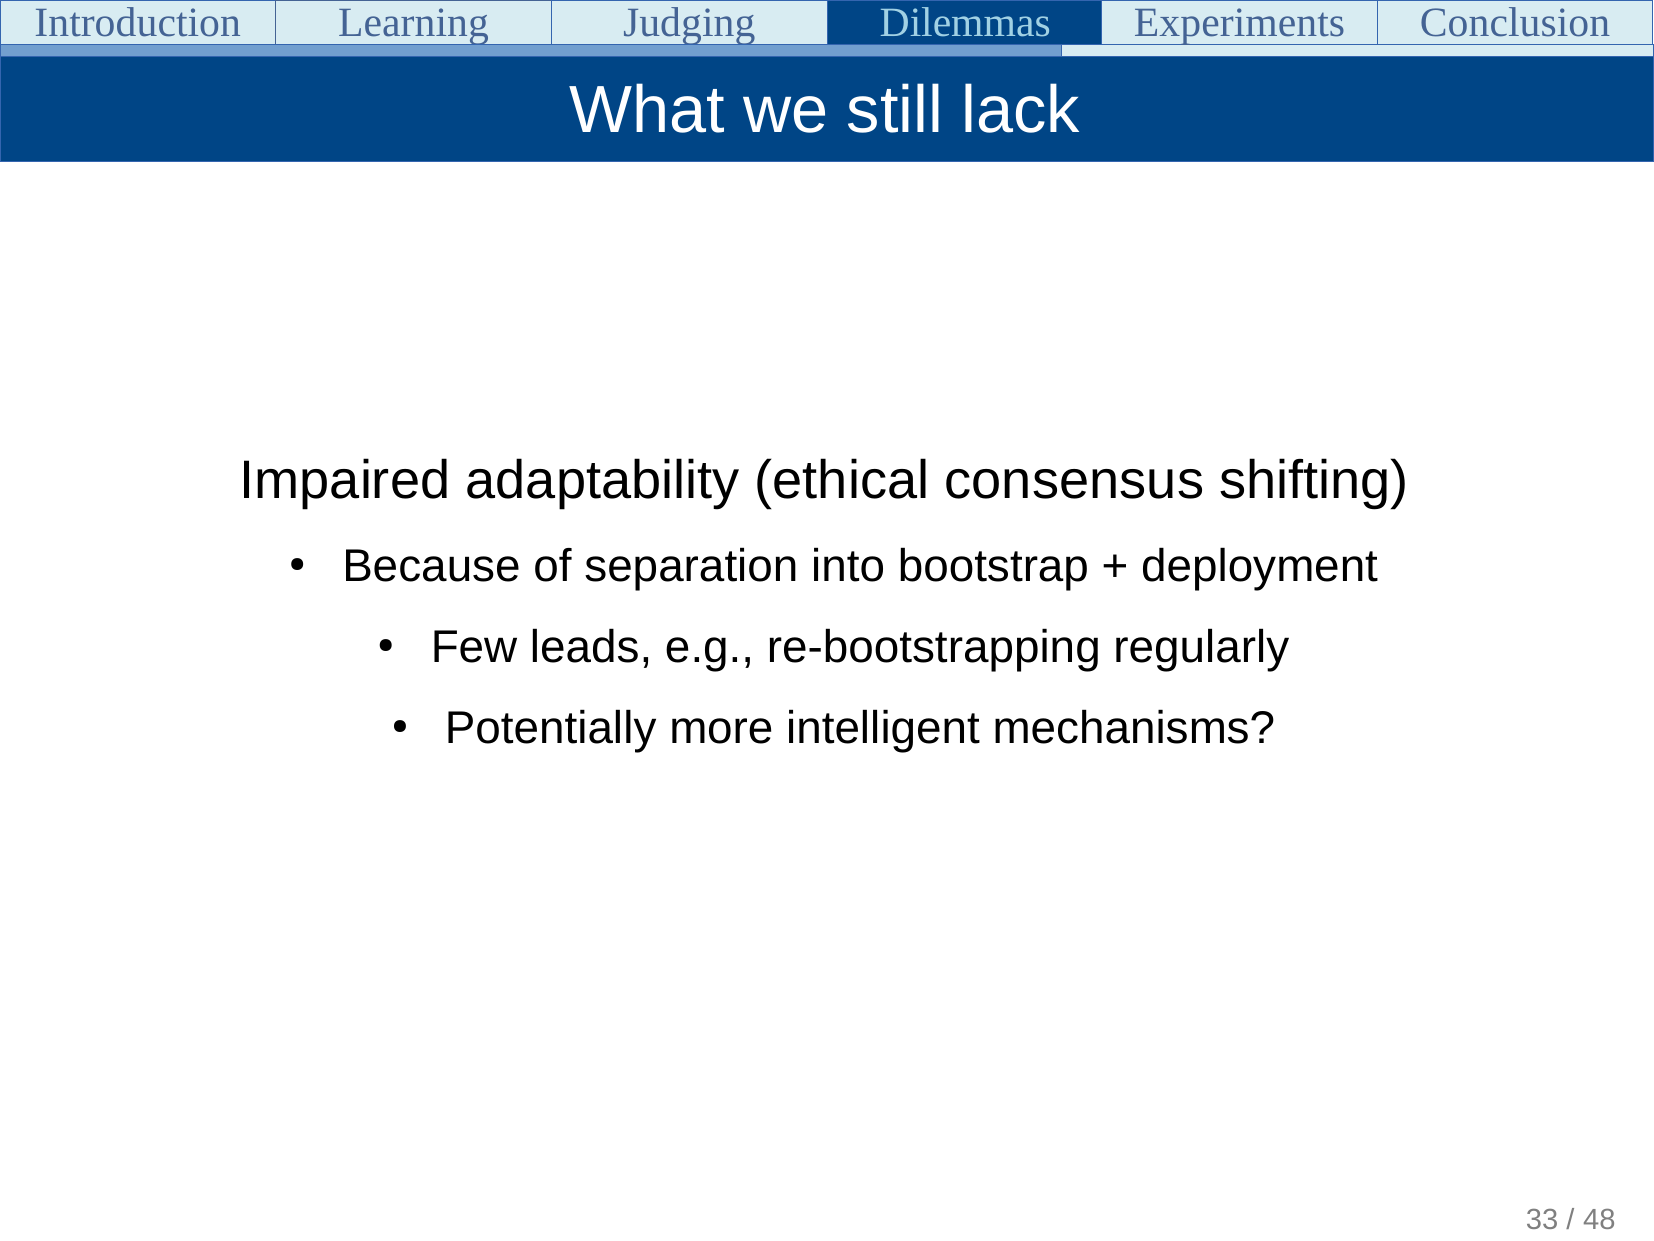

# What we still lack
Impaired adaptability (ethical consensus shifting)
Because of separation into bootstrap + deployment
Few leads, e.g., re-bootstrapping regularly
Potentially more intelligent mechanisms?